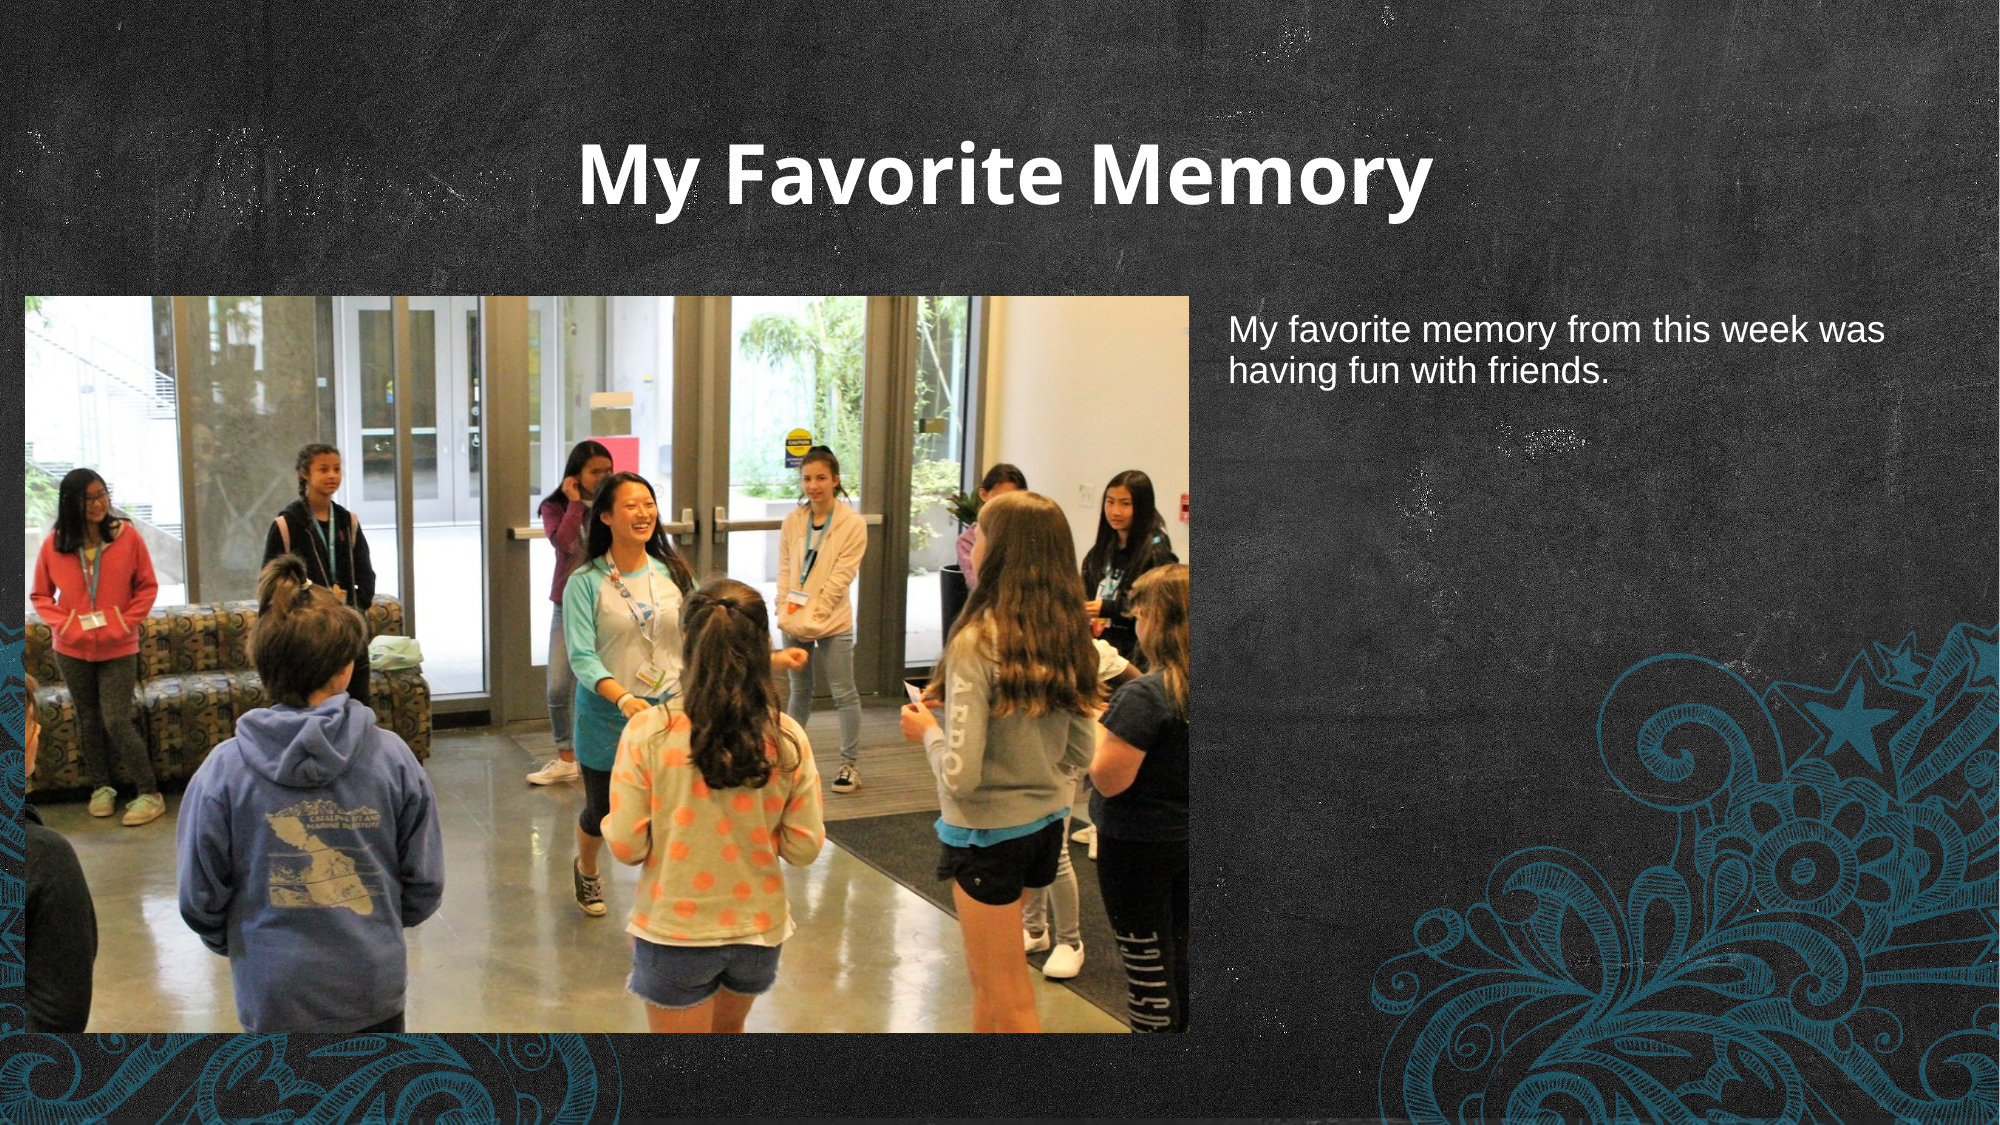

My Favorite Memory
My favorite memory from this week was having fun with friends.